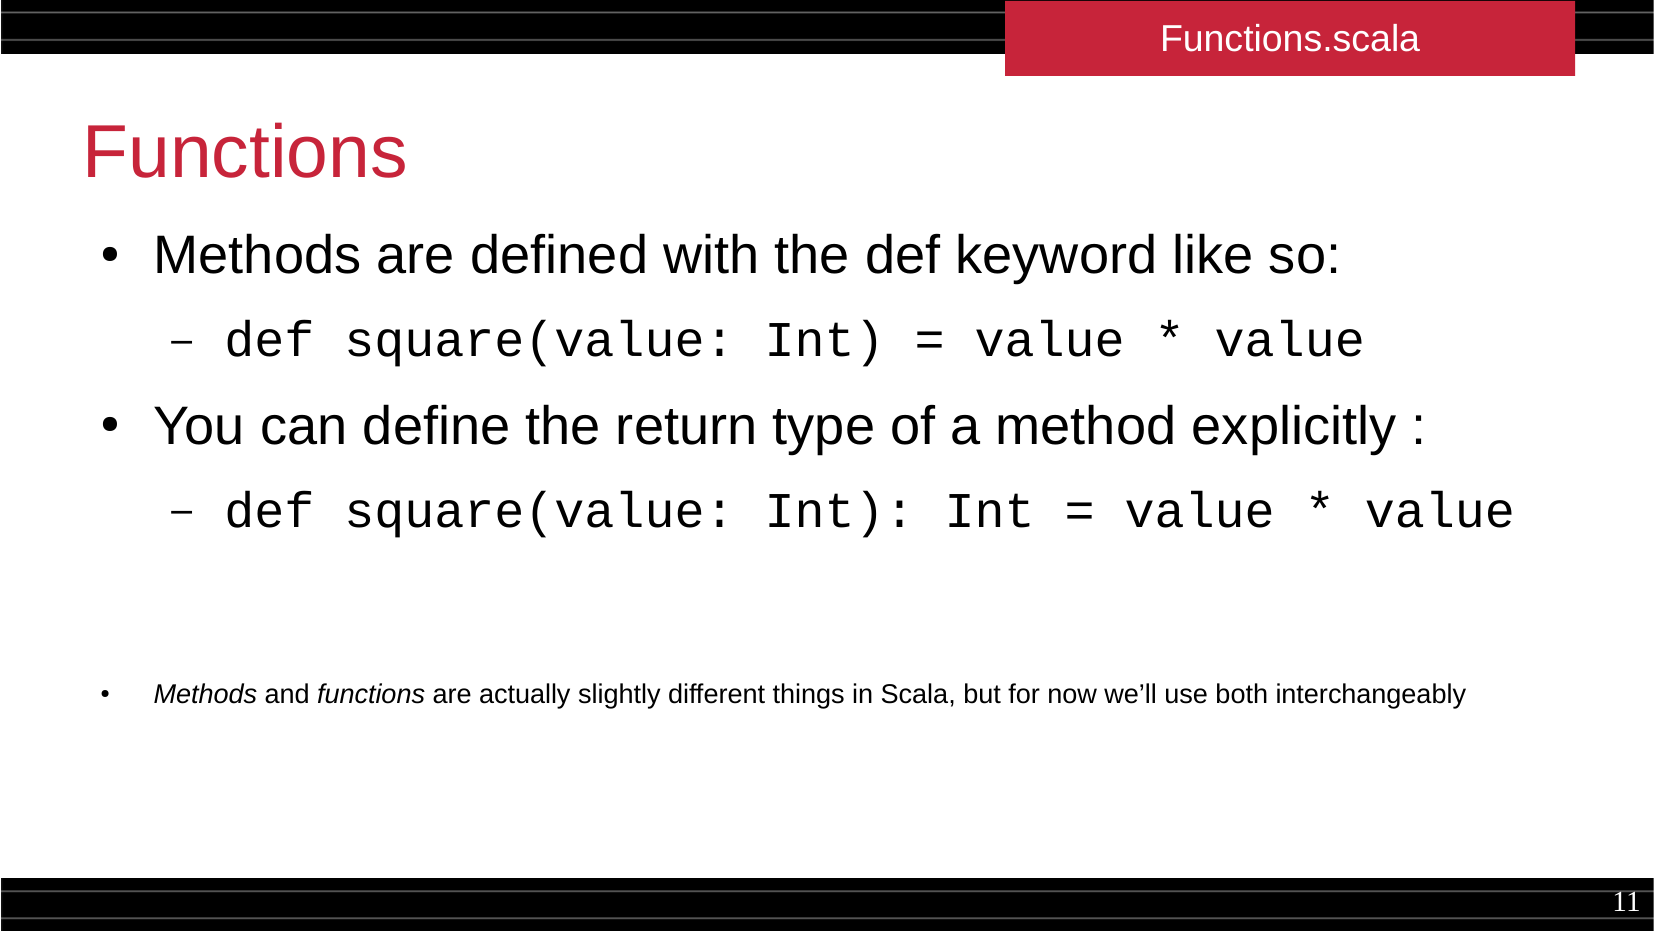

Functions.scala
# Functions
Methods are defined with the def keyword like so:
def square(value: Int) = value * value
You can define the return type of a method explicitly :
def square(value: Int): Int = value * value
Methods and functions are actually slightly different things in Scala, but for now we’ll use both interchangeably